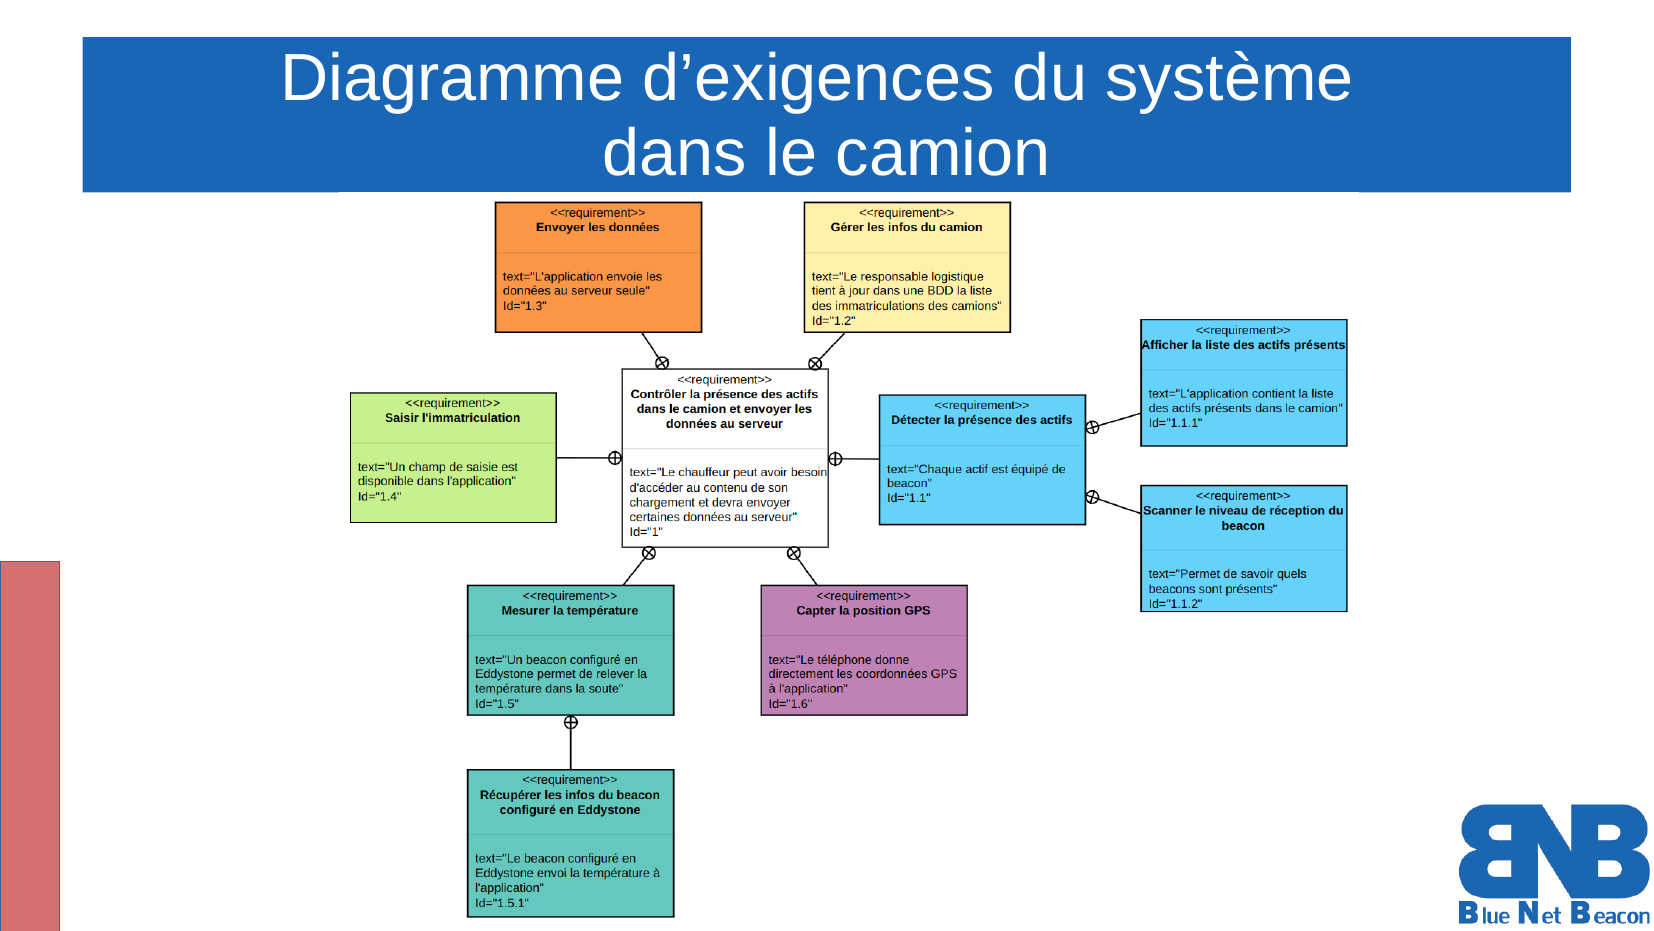

# Diagramme d’exigences du système dans le camion